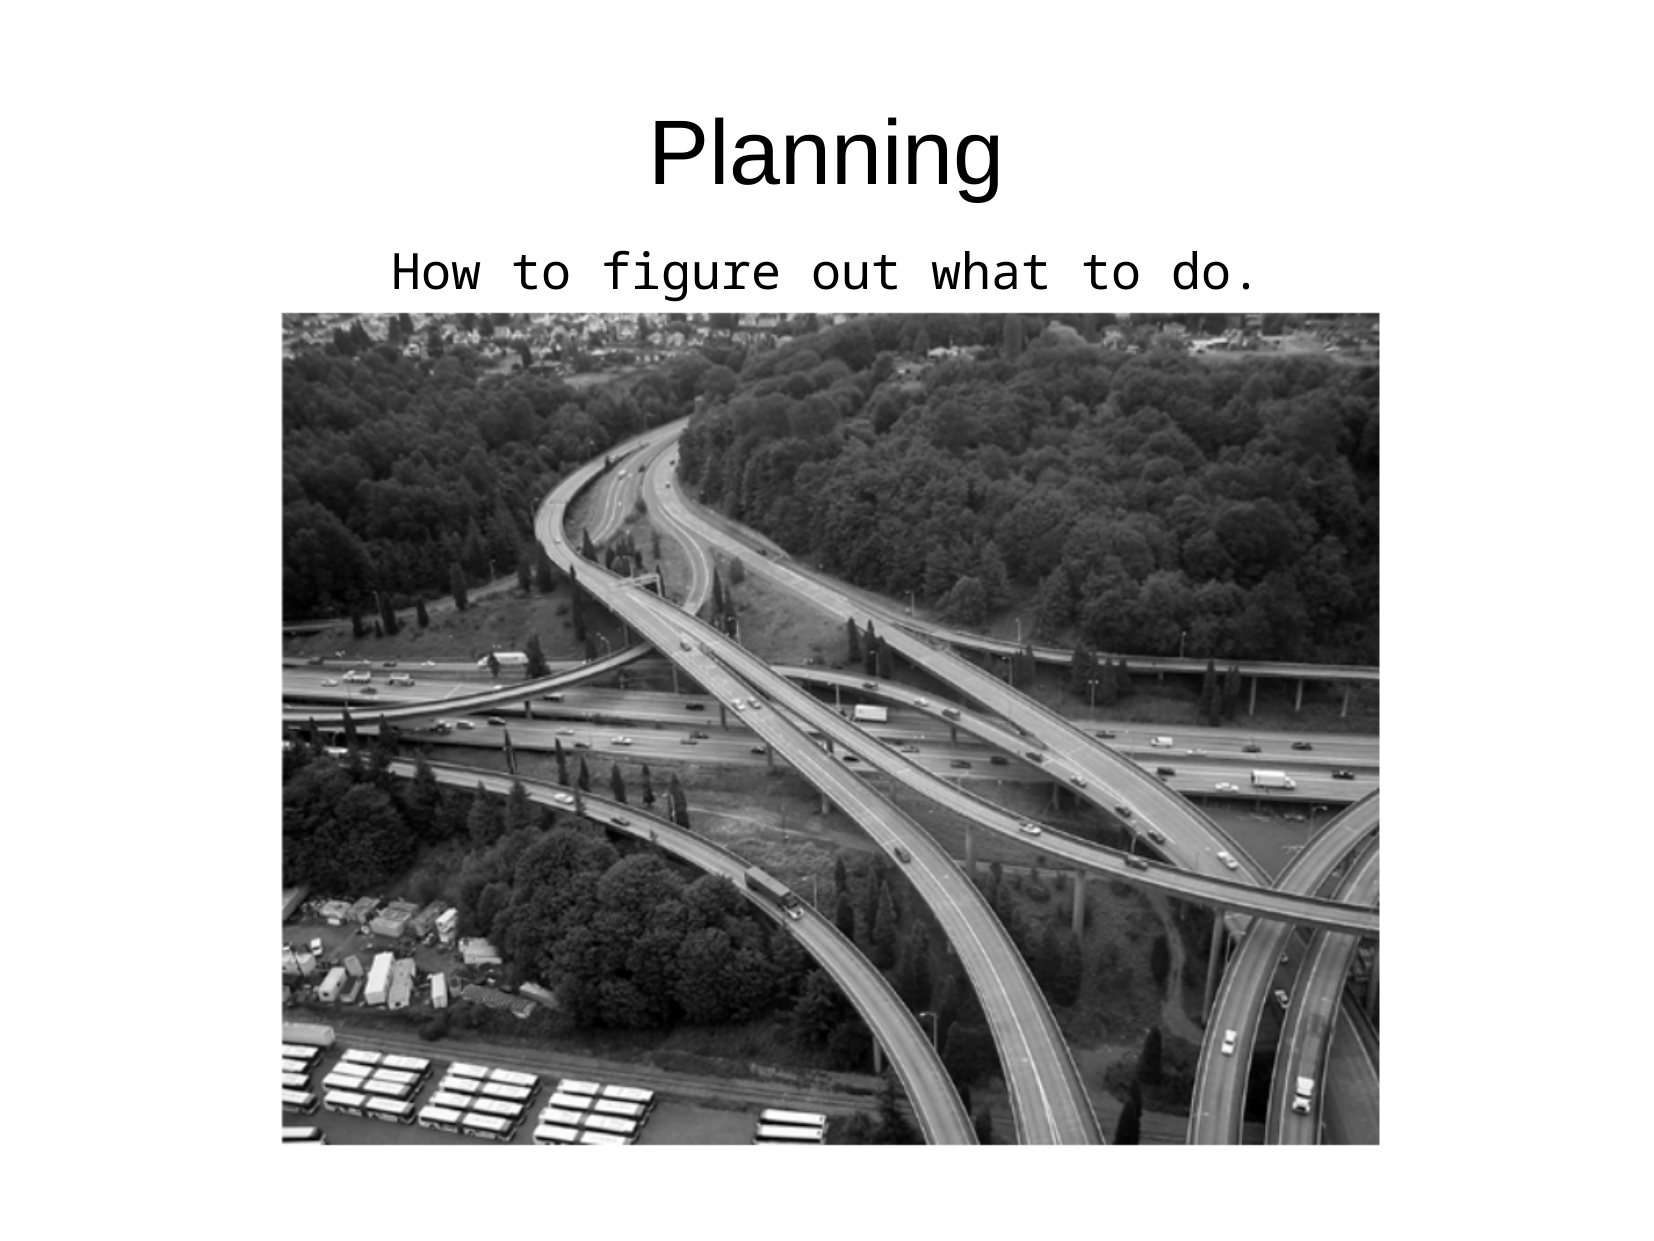

# Planning
How to figure out what to do.